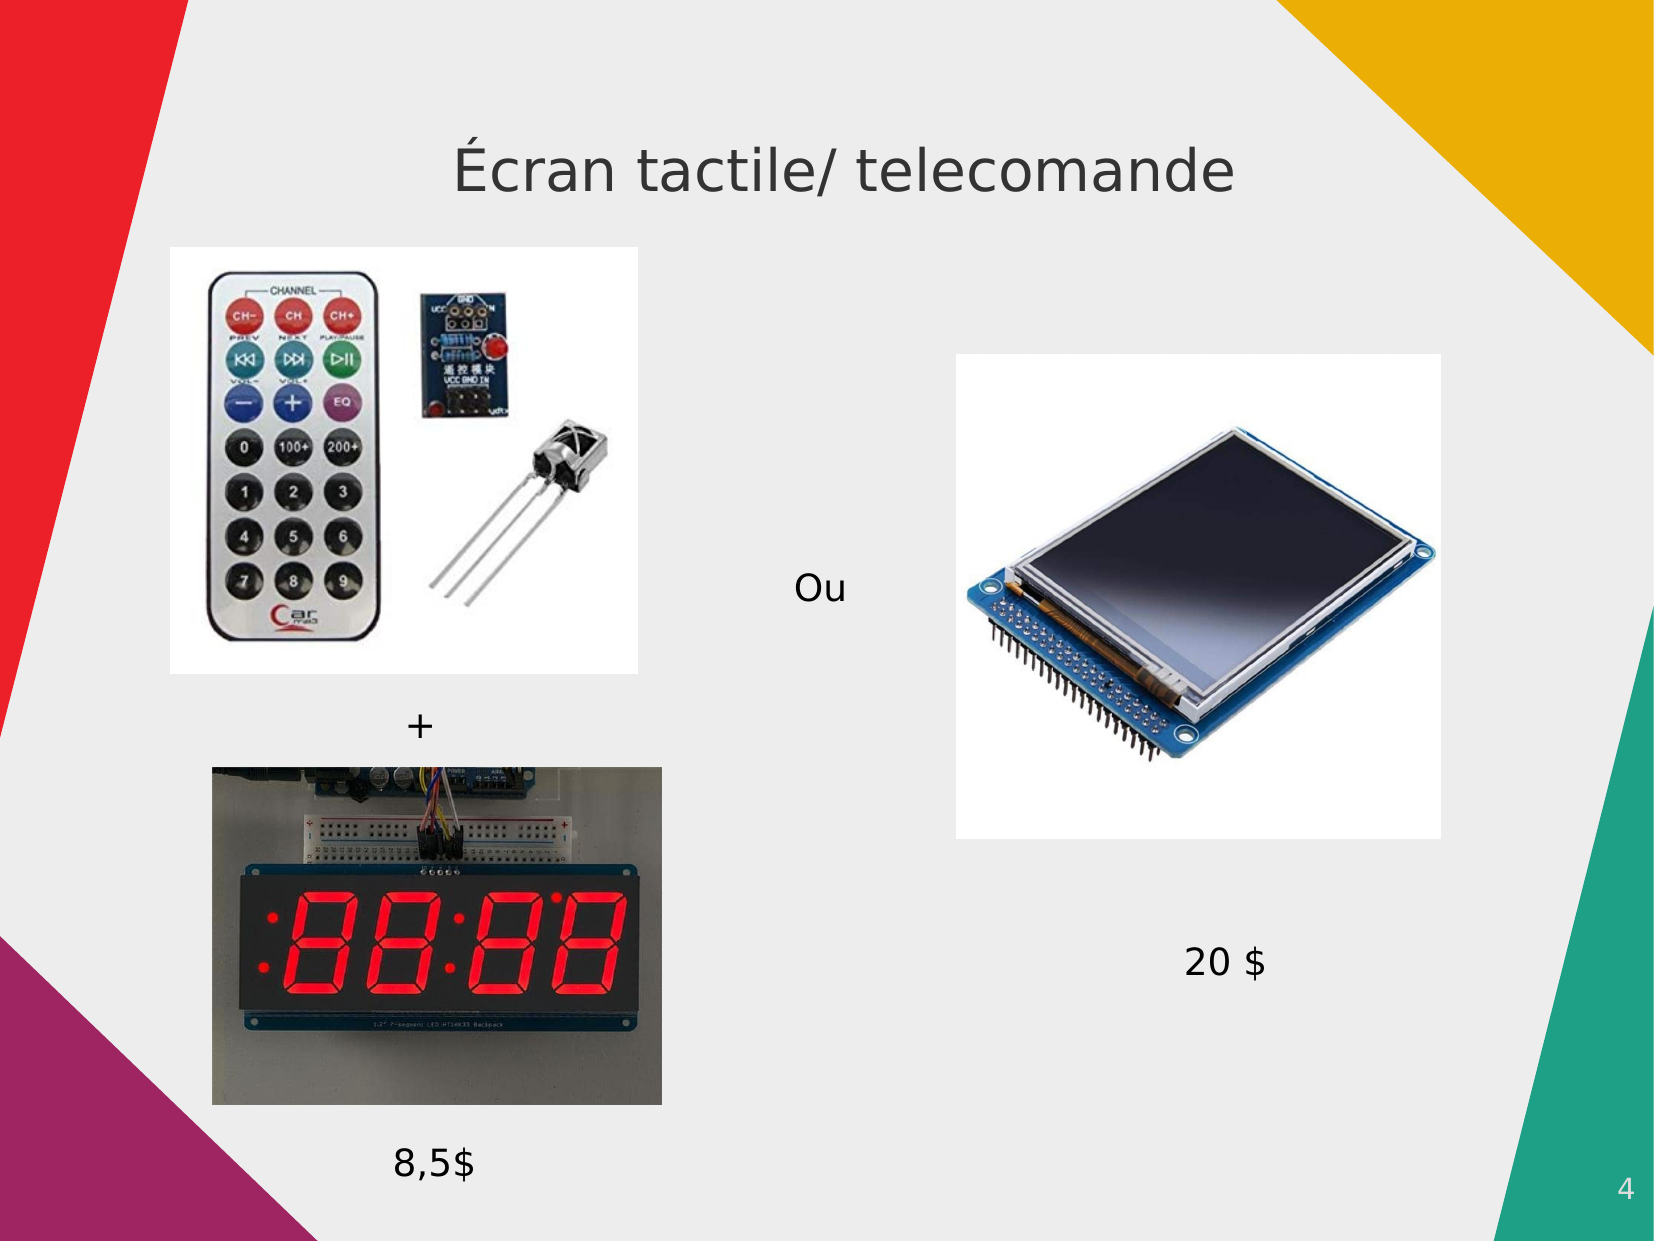

# Écran tactile/ telecomande
Ou
+
20 $
8,5$
4